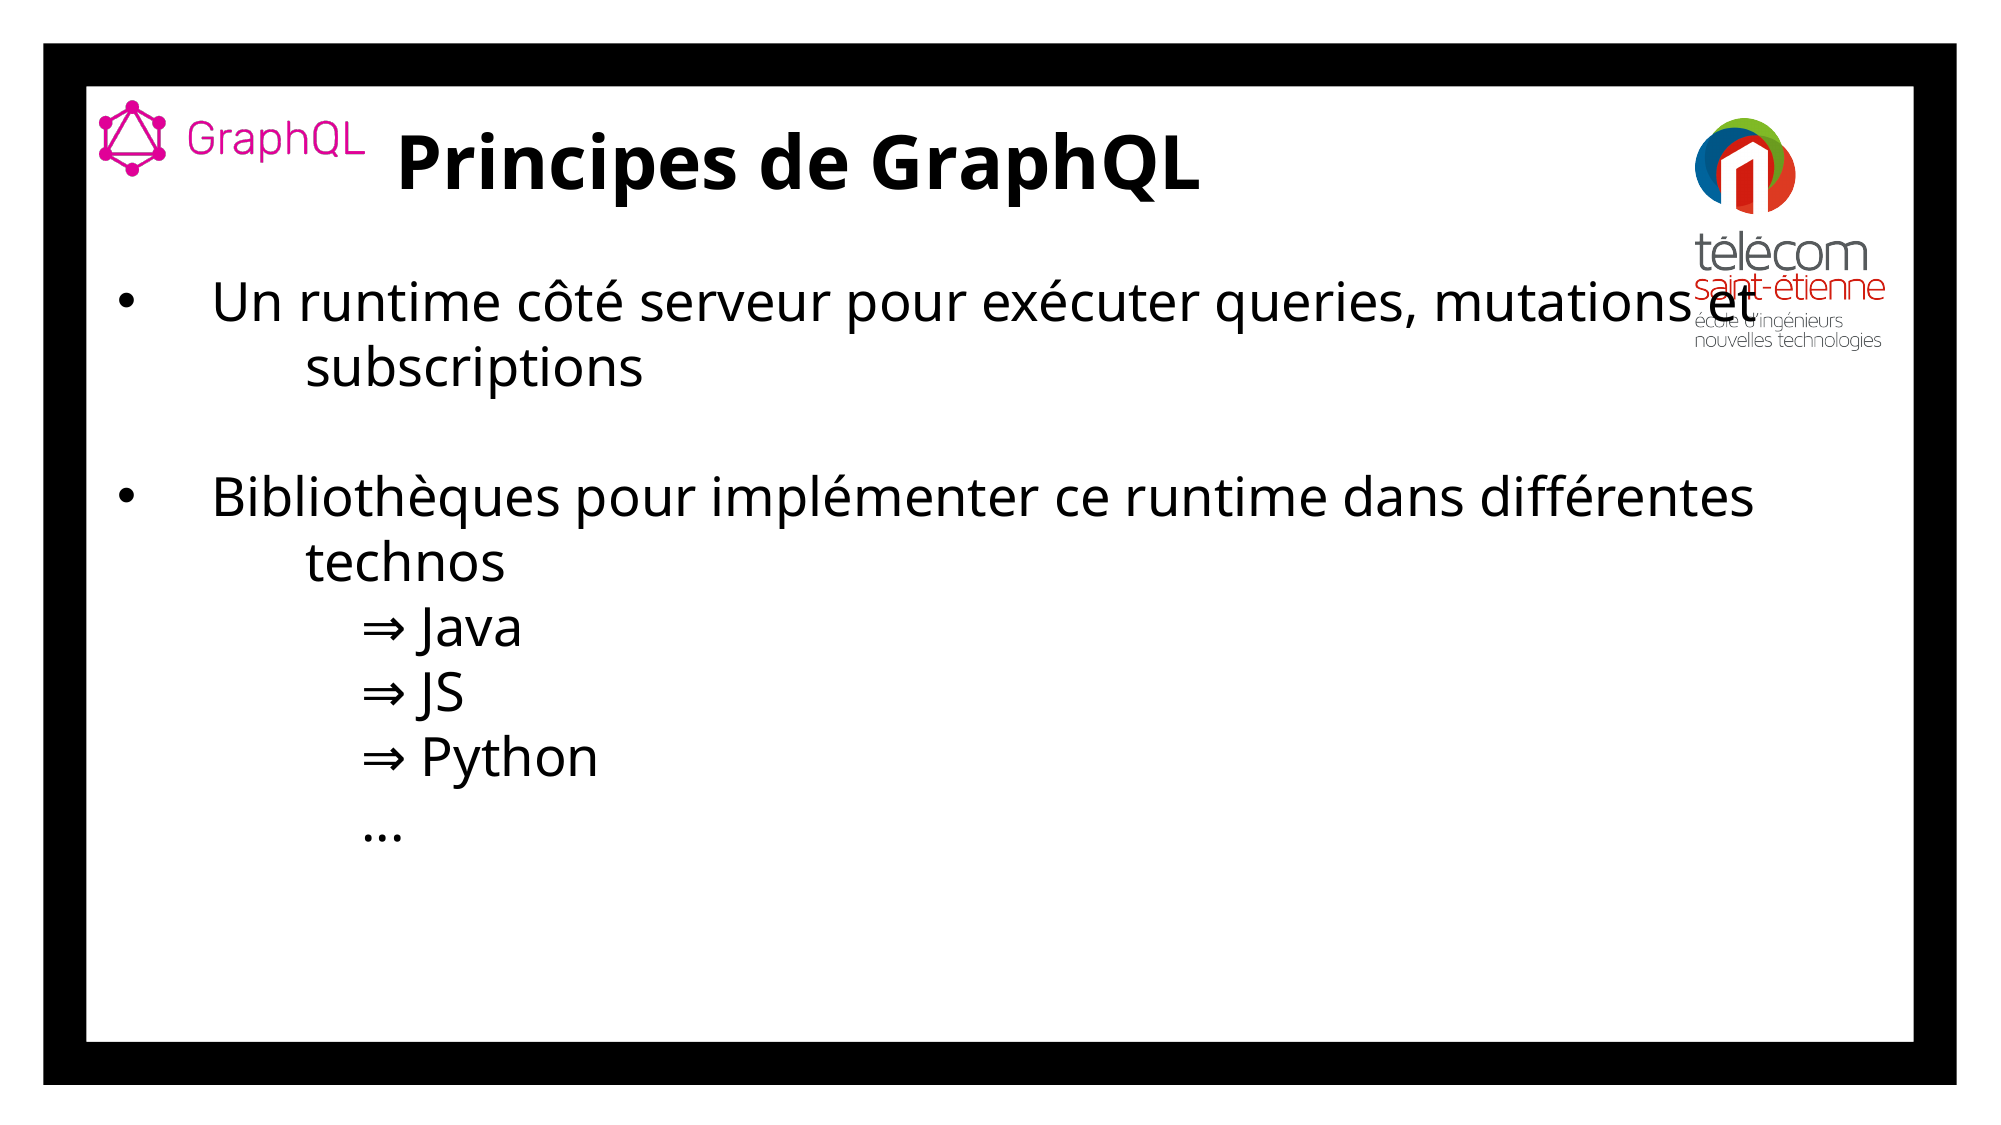

# Principes de GraphQL
Un runtime côté serveur pour exécuter queries, mutations et subscriptions
Bibliothèques pour implémenter ce runtime dans différentes technos
⇒ Java
⇒ JS
⇒ Python
...